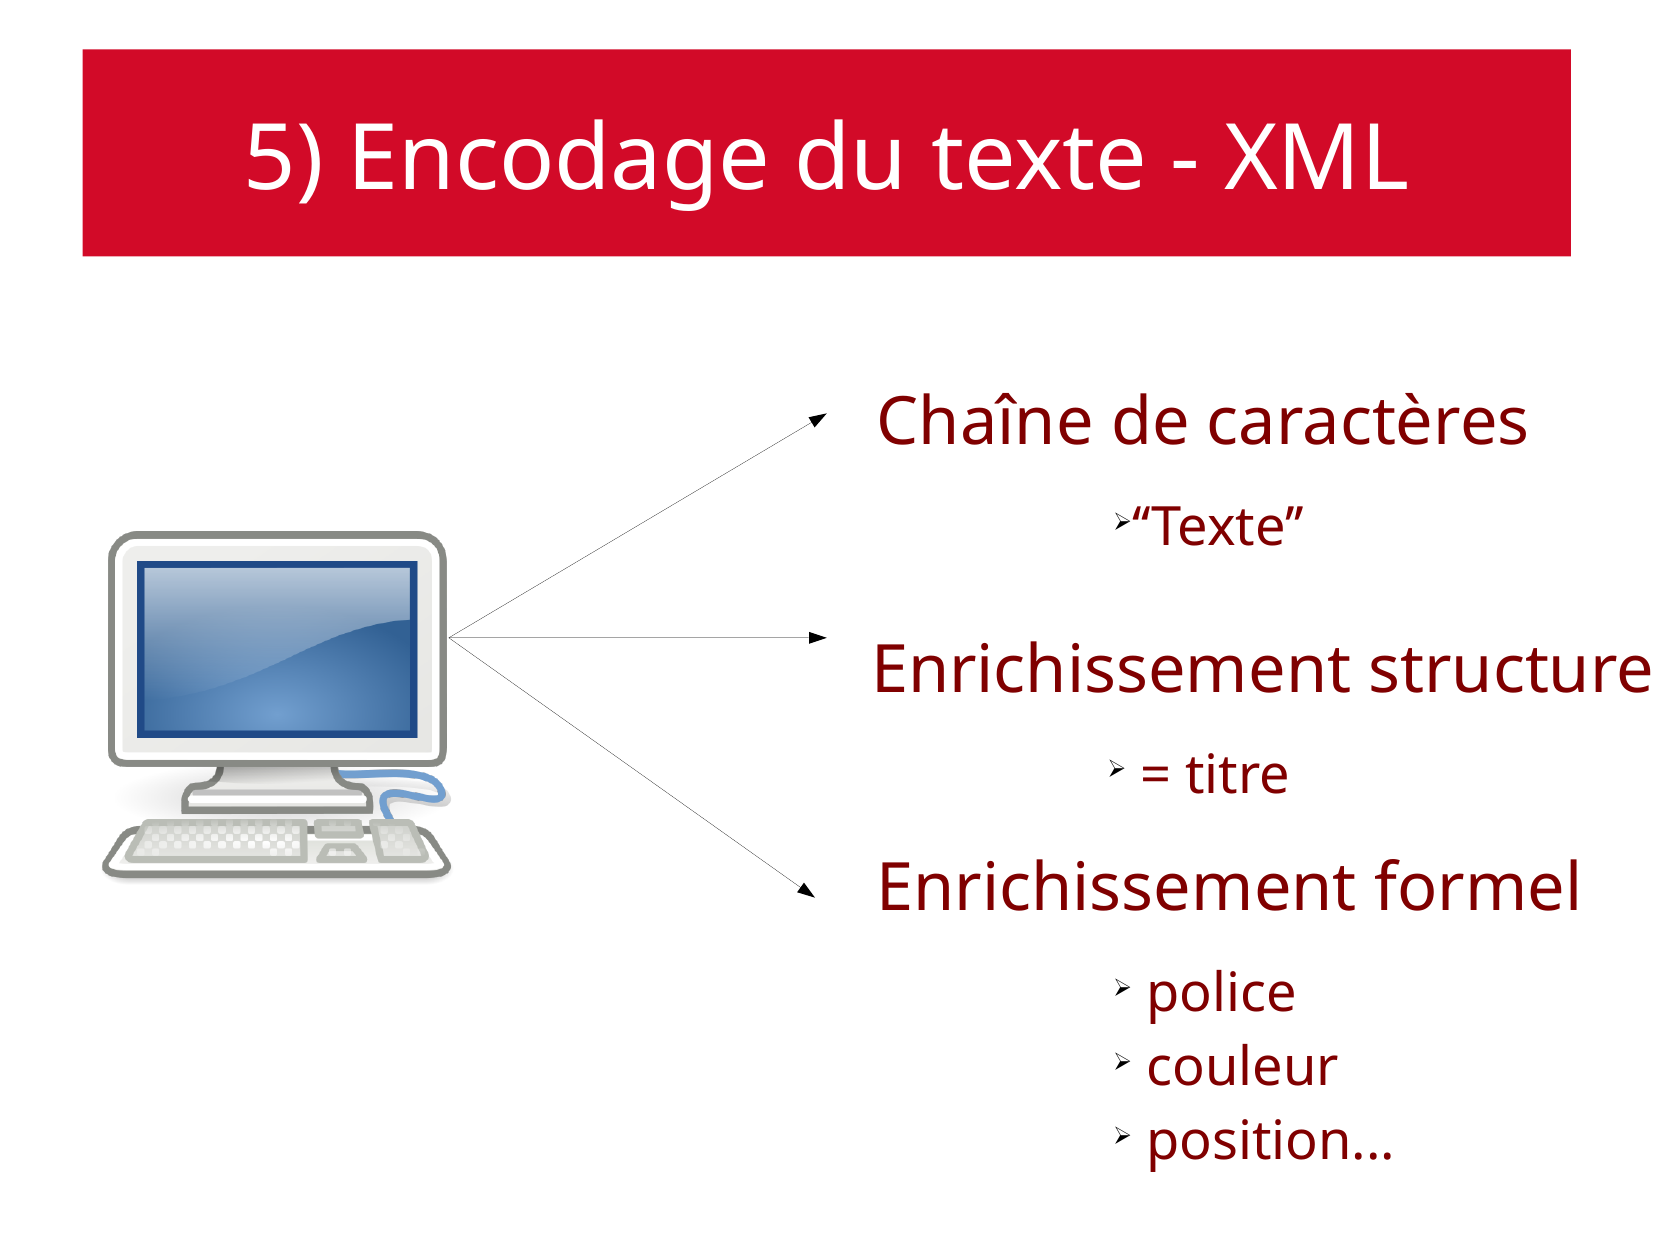

# 5) Encodage du texte - XML
Chaîne de caractères
‘‘Texte’’
Enrichissement structurel
 = titre
Enrichissement formel
 police
 couleur
 position...